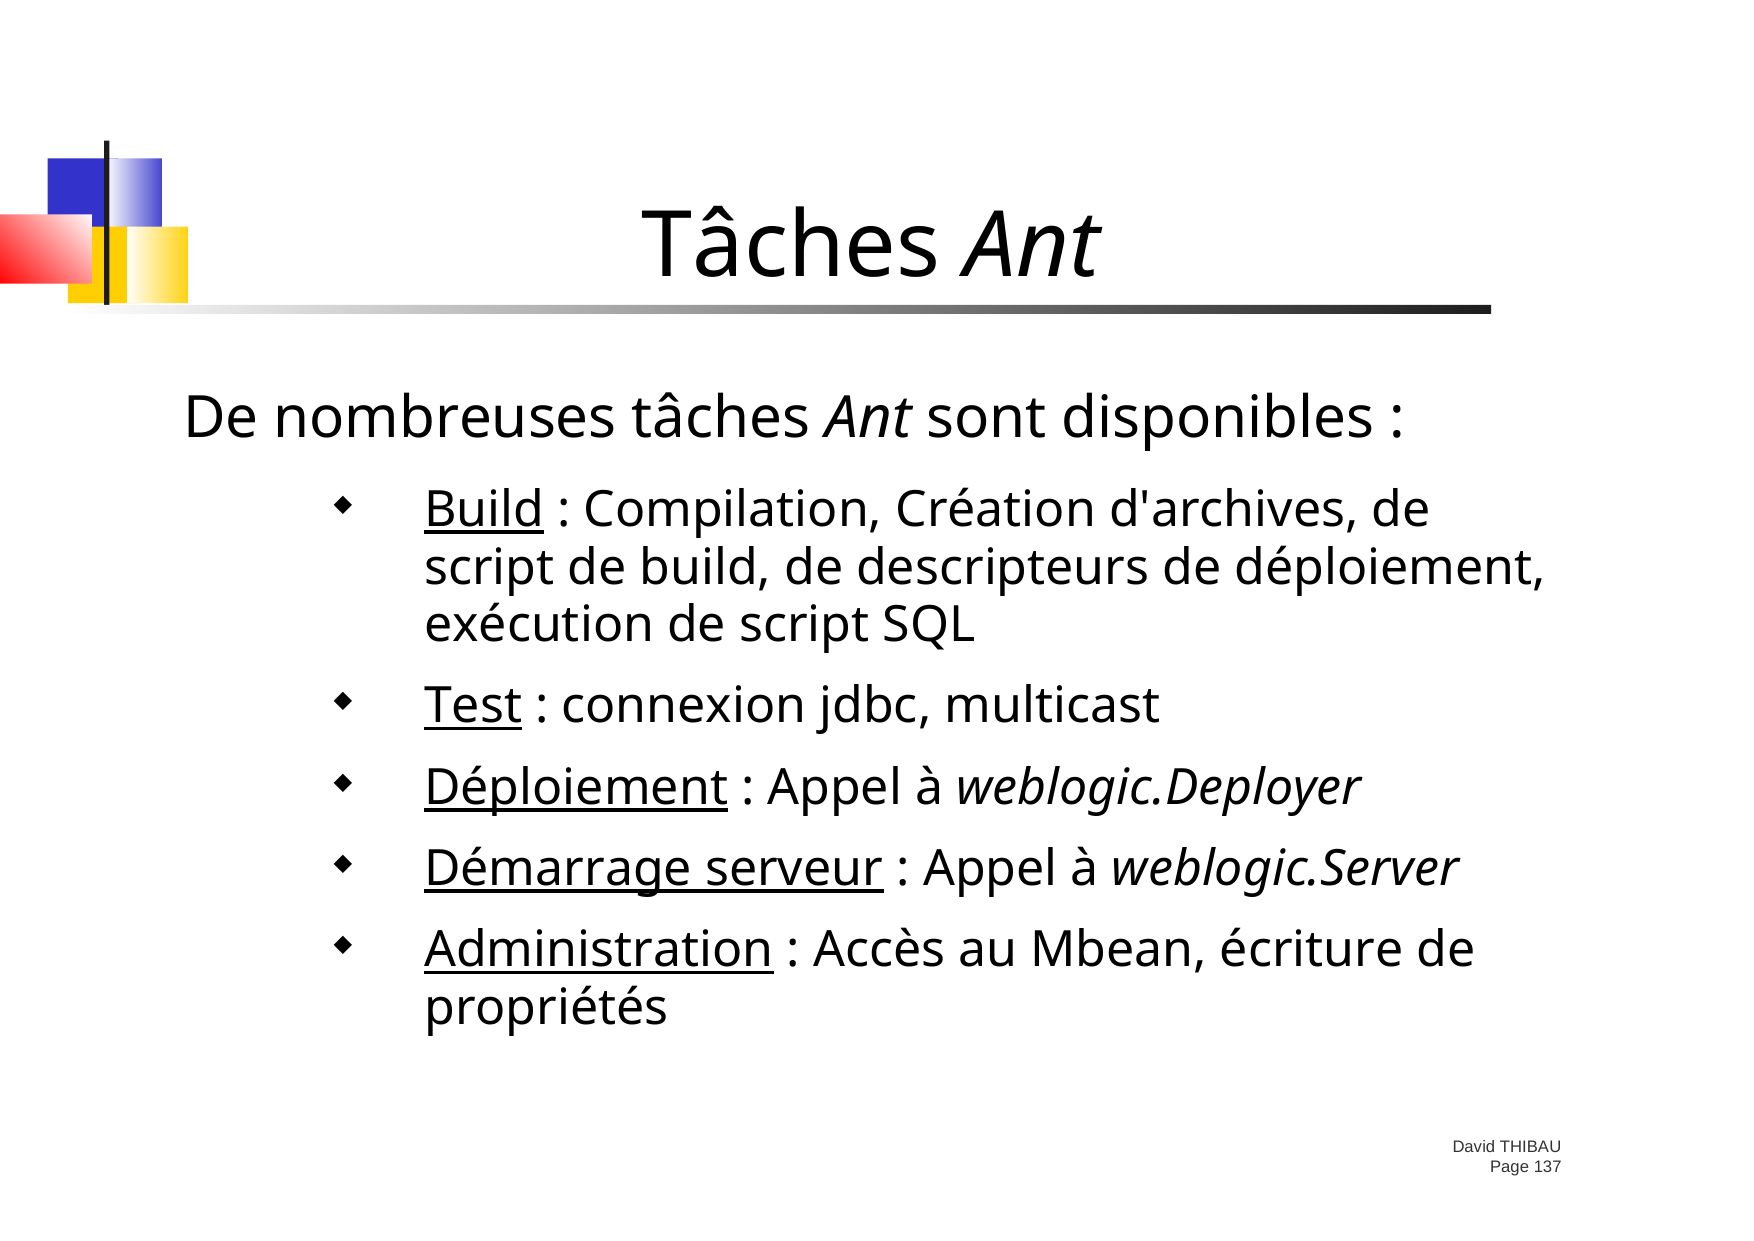

# Tâches Ant
De nombreuses tâches Ant sont disponibles :
Build : Compilation, Création d'archives, de script de build, de descripteurs de déploiement, exécution de script SQL
Test : connexion jdbc, multicast
Déploiement : Appel à weblogic.Deployer
Démarrage serveur : Appel à weblogic.Server
Administration : Accès au Mbean, écriture de propriétés